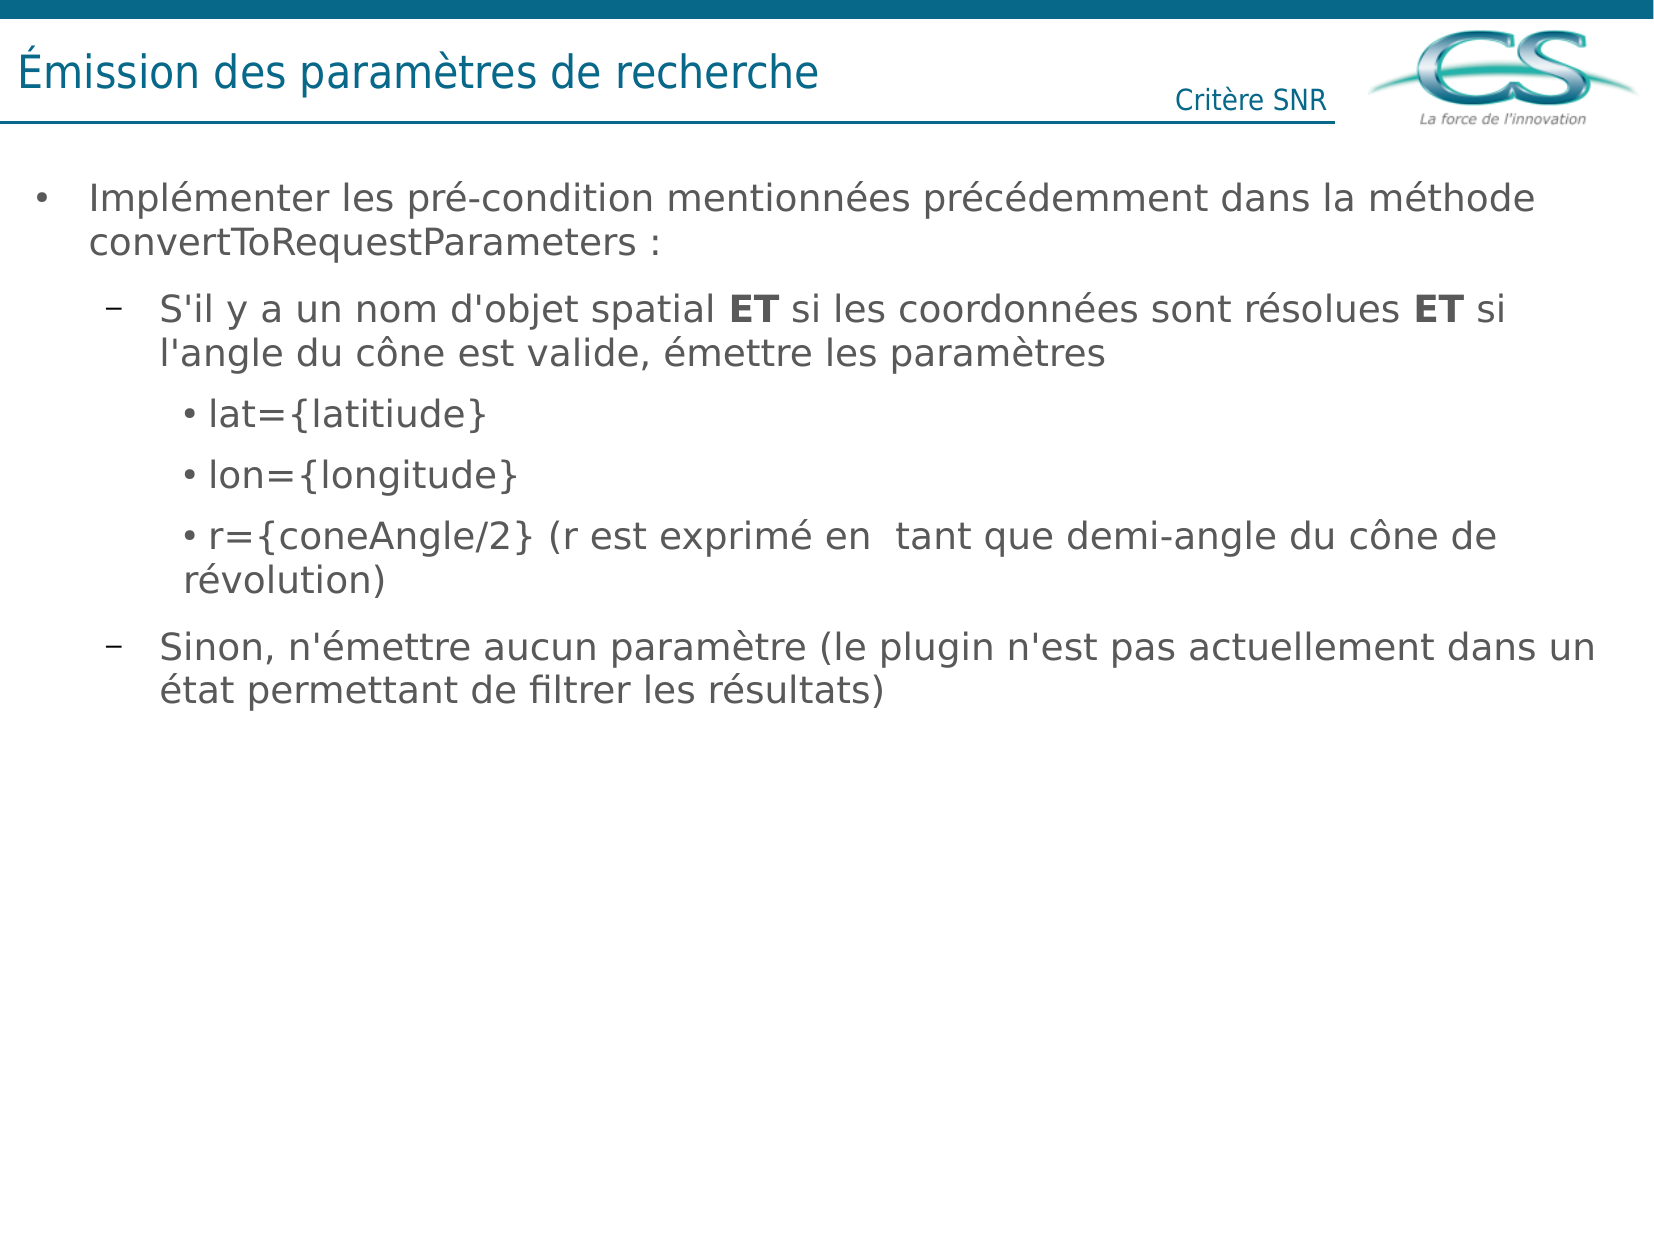

Émission des paramètres de recherche
Critère SNR
# Implémenter les pré-condition mentionnées précédemment dans la méthode convertToRequestParameters :
S'il y a un nom d'objet spatial ET si les coordonnées sont résolues ET si l'angle du cône est valide, émettre les paramètres
 lat={latitiude}
 lon={longitude}
 r={coneAngle/2} (r est exprimé en tant que demi-angle du cône de révolution)
Sinon, n'émettre aucun paramètre (le plugin n'est pas actuellement dans un état permettant de filtrer les résultats)